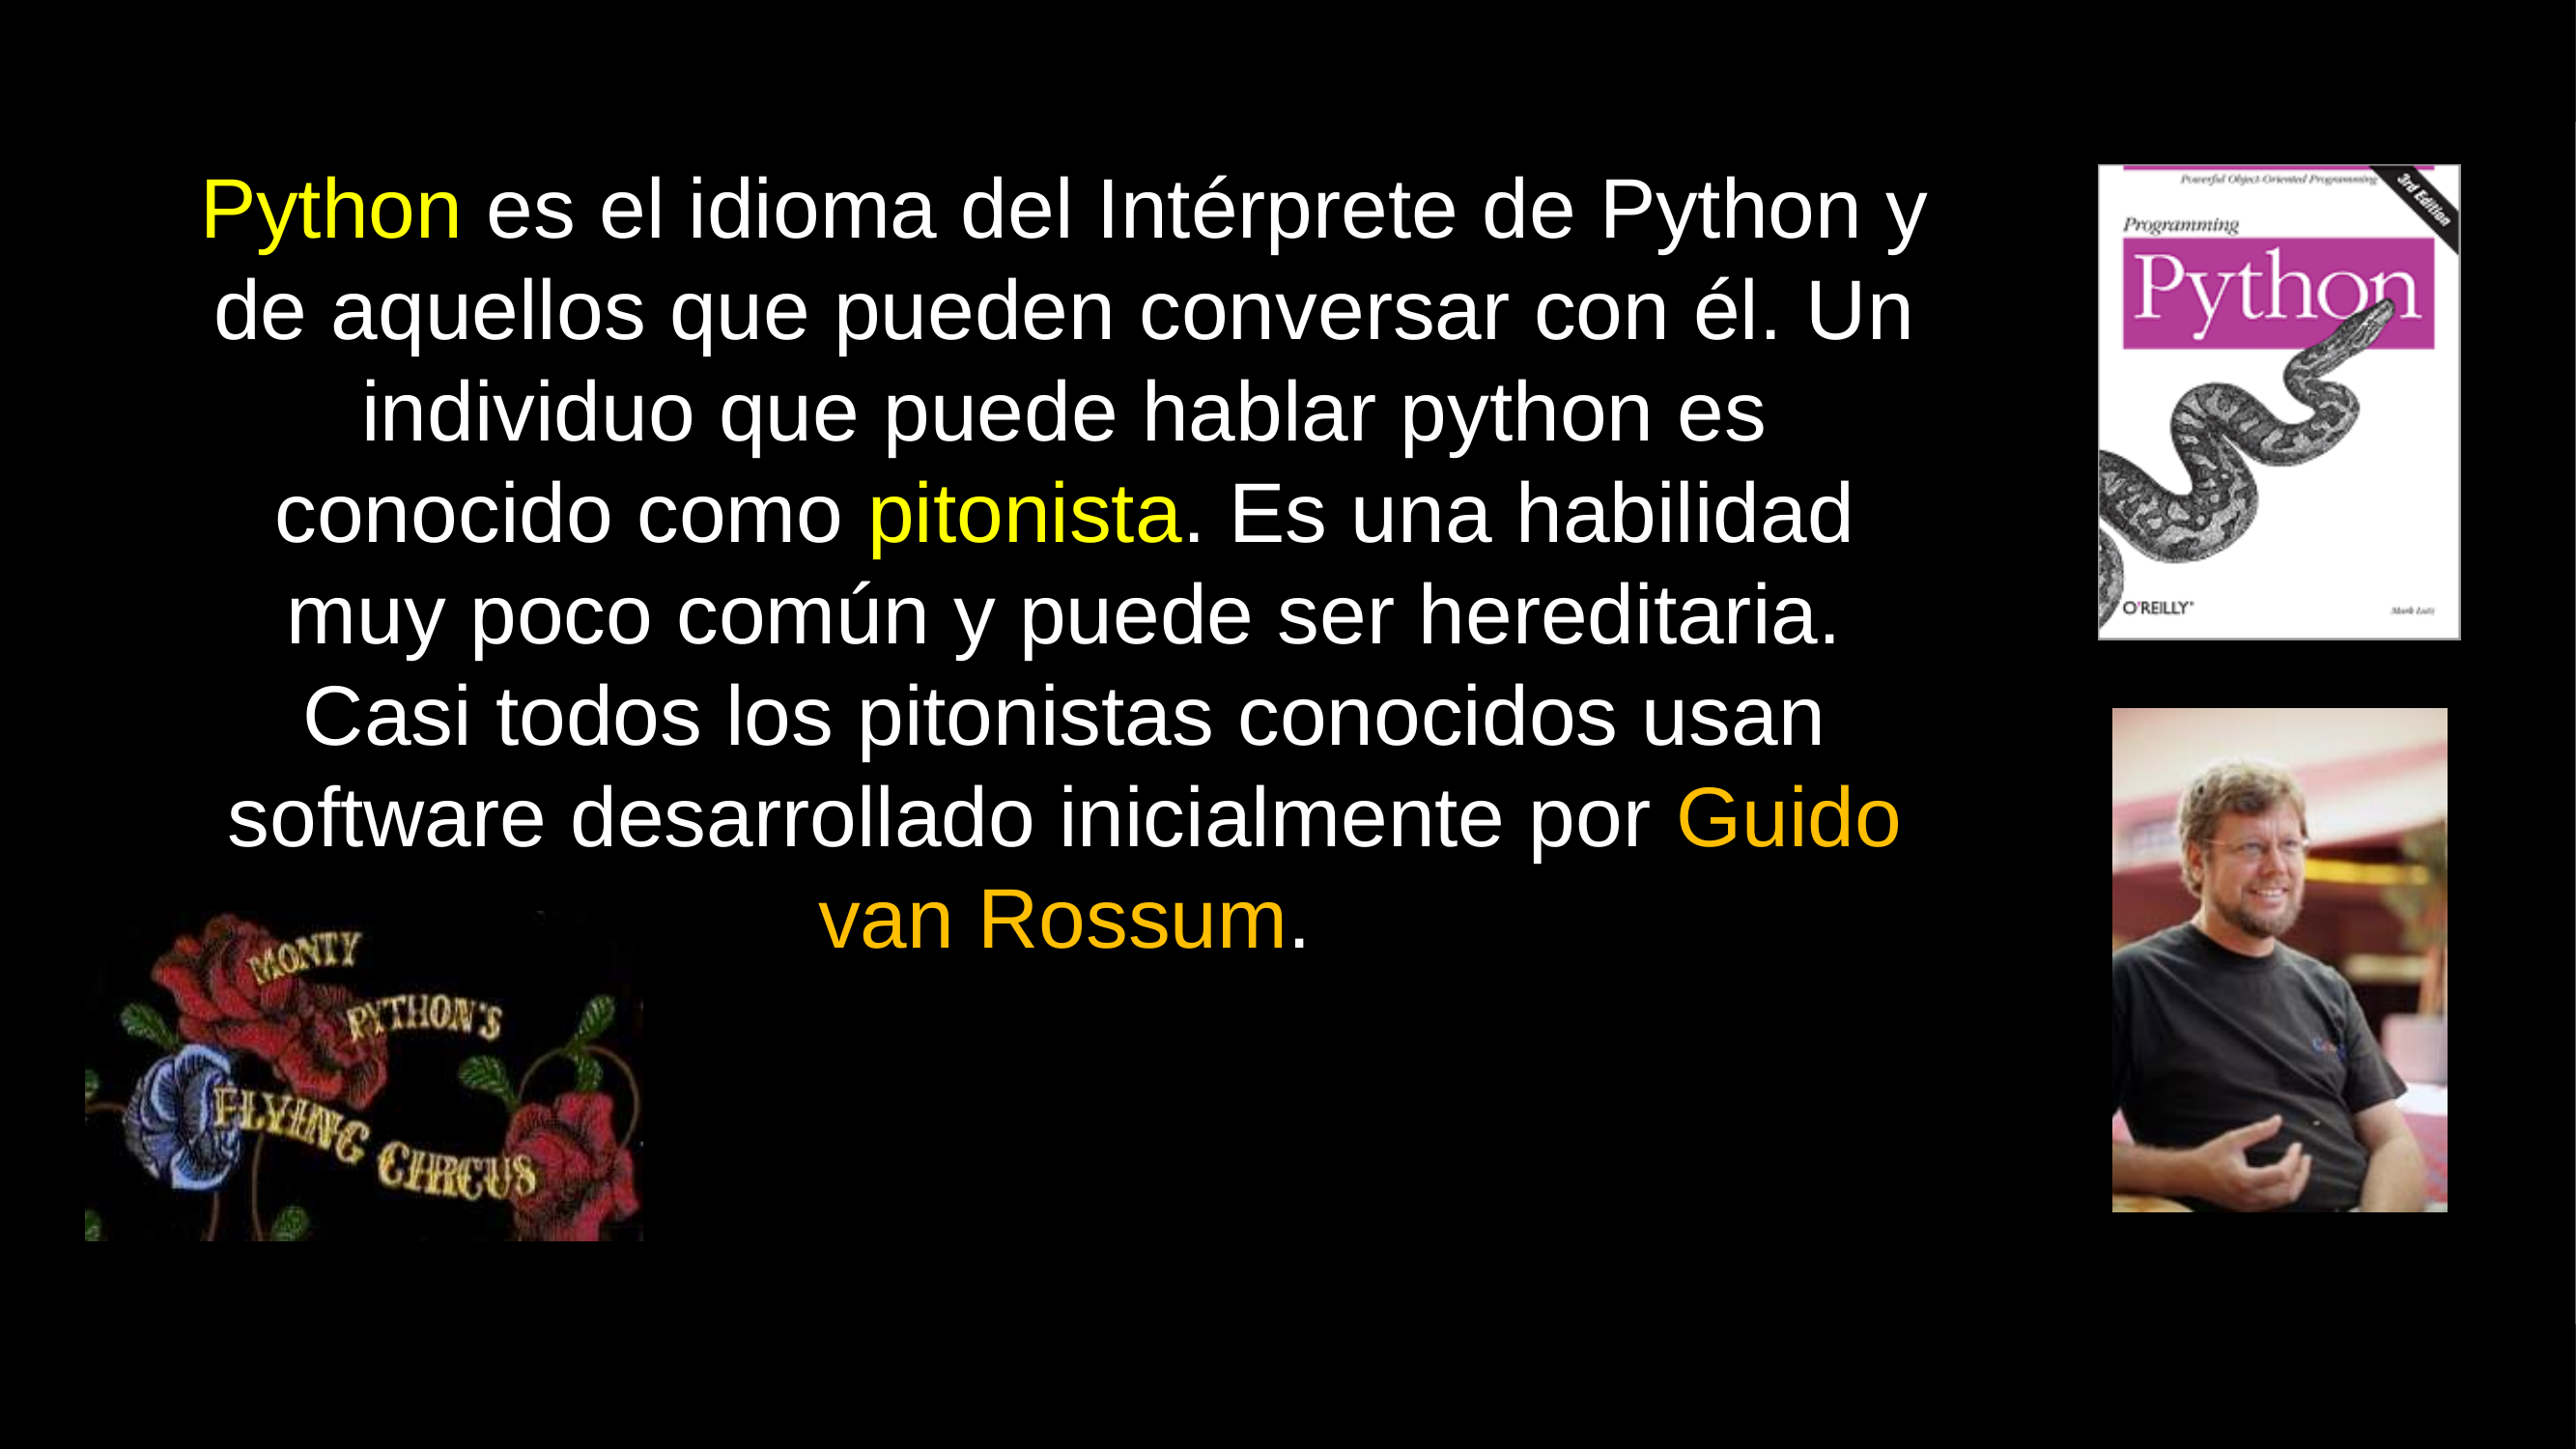

Python es el idioma del Intérprete de Python y de aquellos que pueden conversar con él. Un individuo que puede hablar python es conocido como pitonista. Es una habilidad muy poco común y puede ser hereditaria. Casi todos los pitonistas conocidos usan software desarrollado inicialmente por Guido van Rossum.